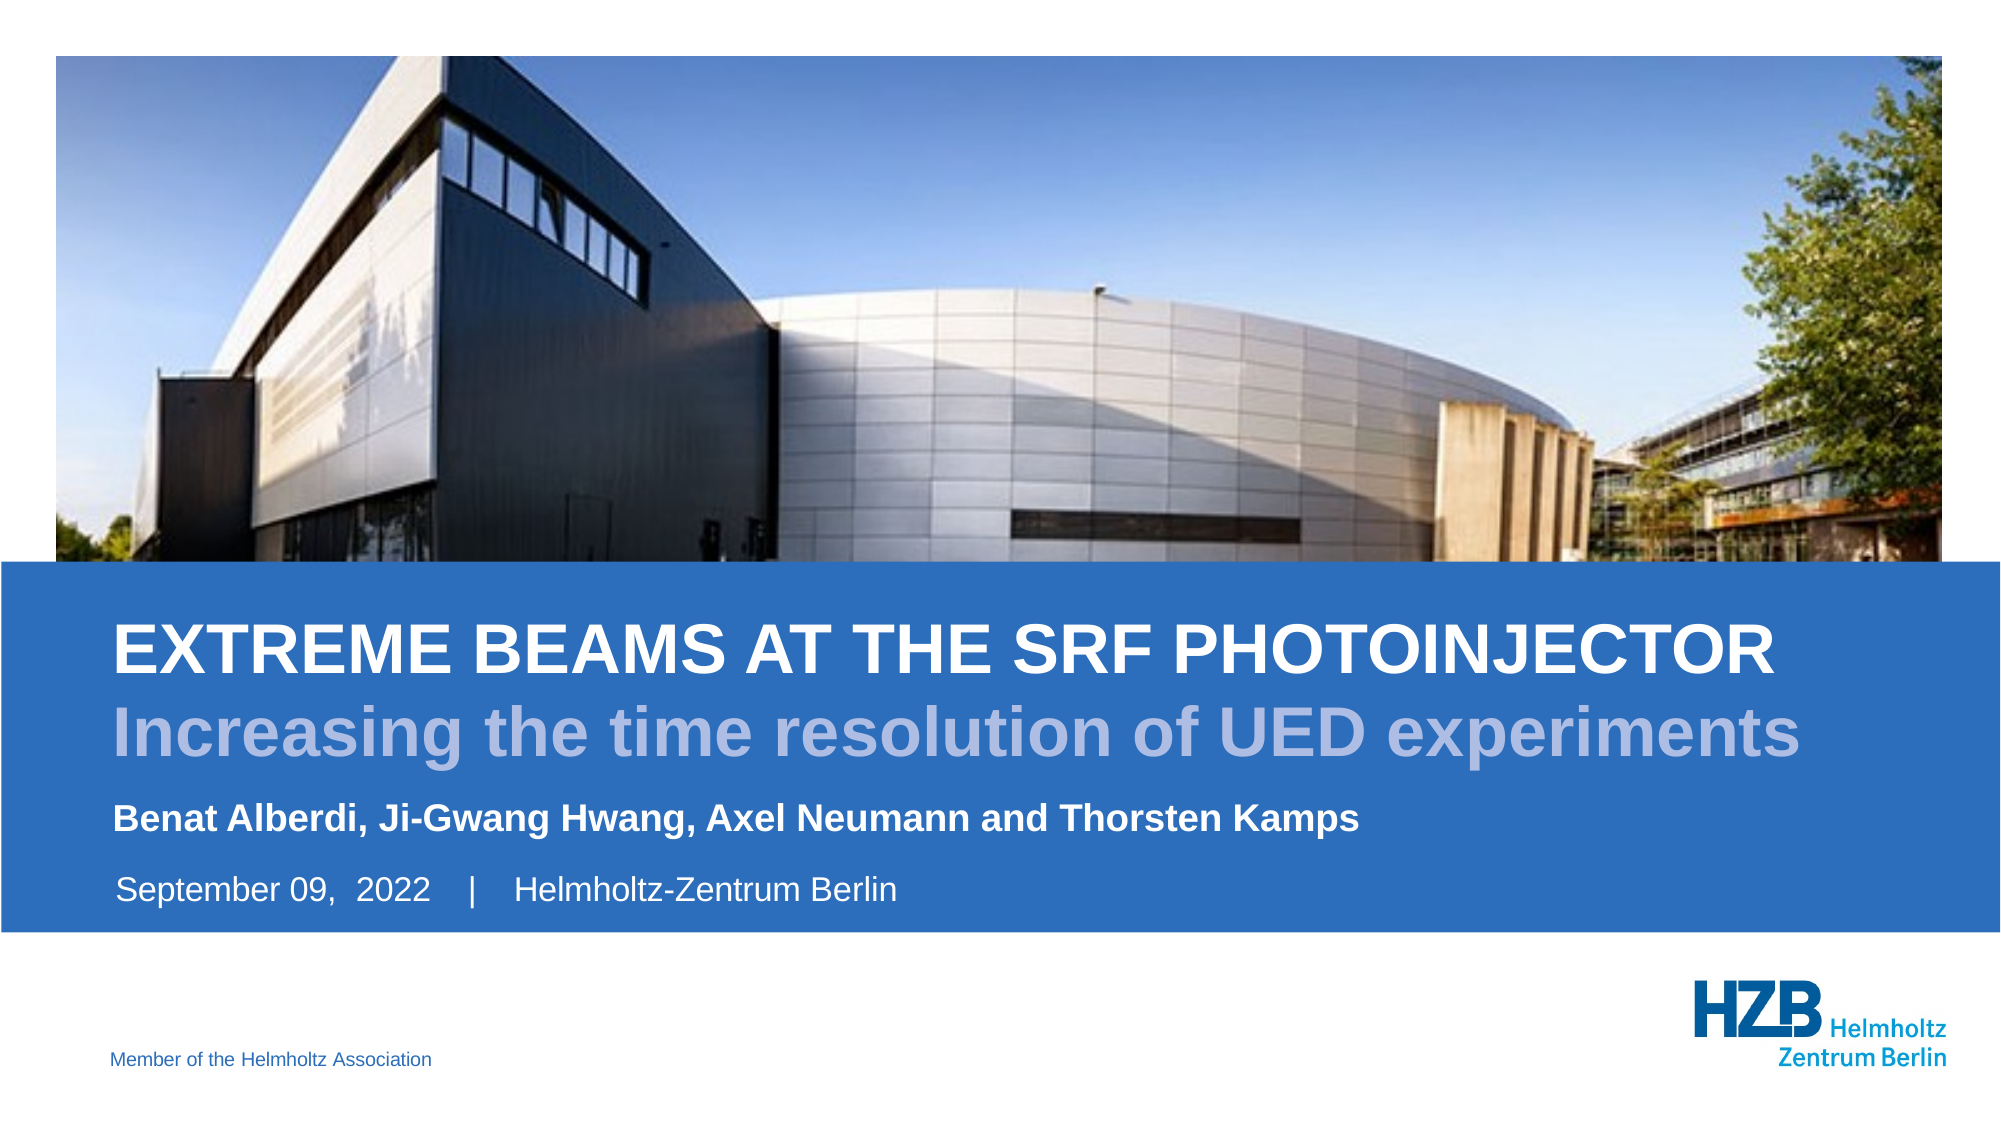

EXTREME BEAMS AT THE SRF PHOTOINJECTOR
Increasing the time resolution of UED experiments
Benat Alberdi, Ji-Gwang Hwang, Axel Neumann and Thorsten Kamps
September 09,  2022 | Helmholtz-Zentrum Berlin
Member of the Helmholtz Association